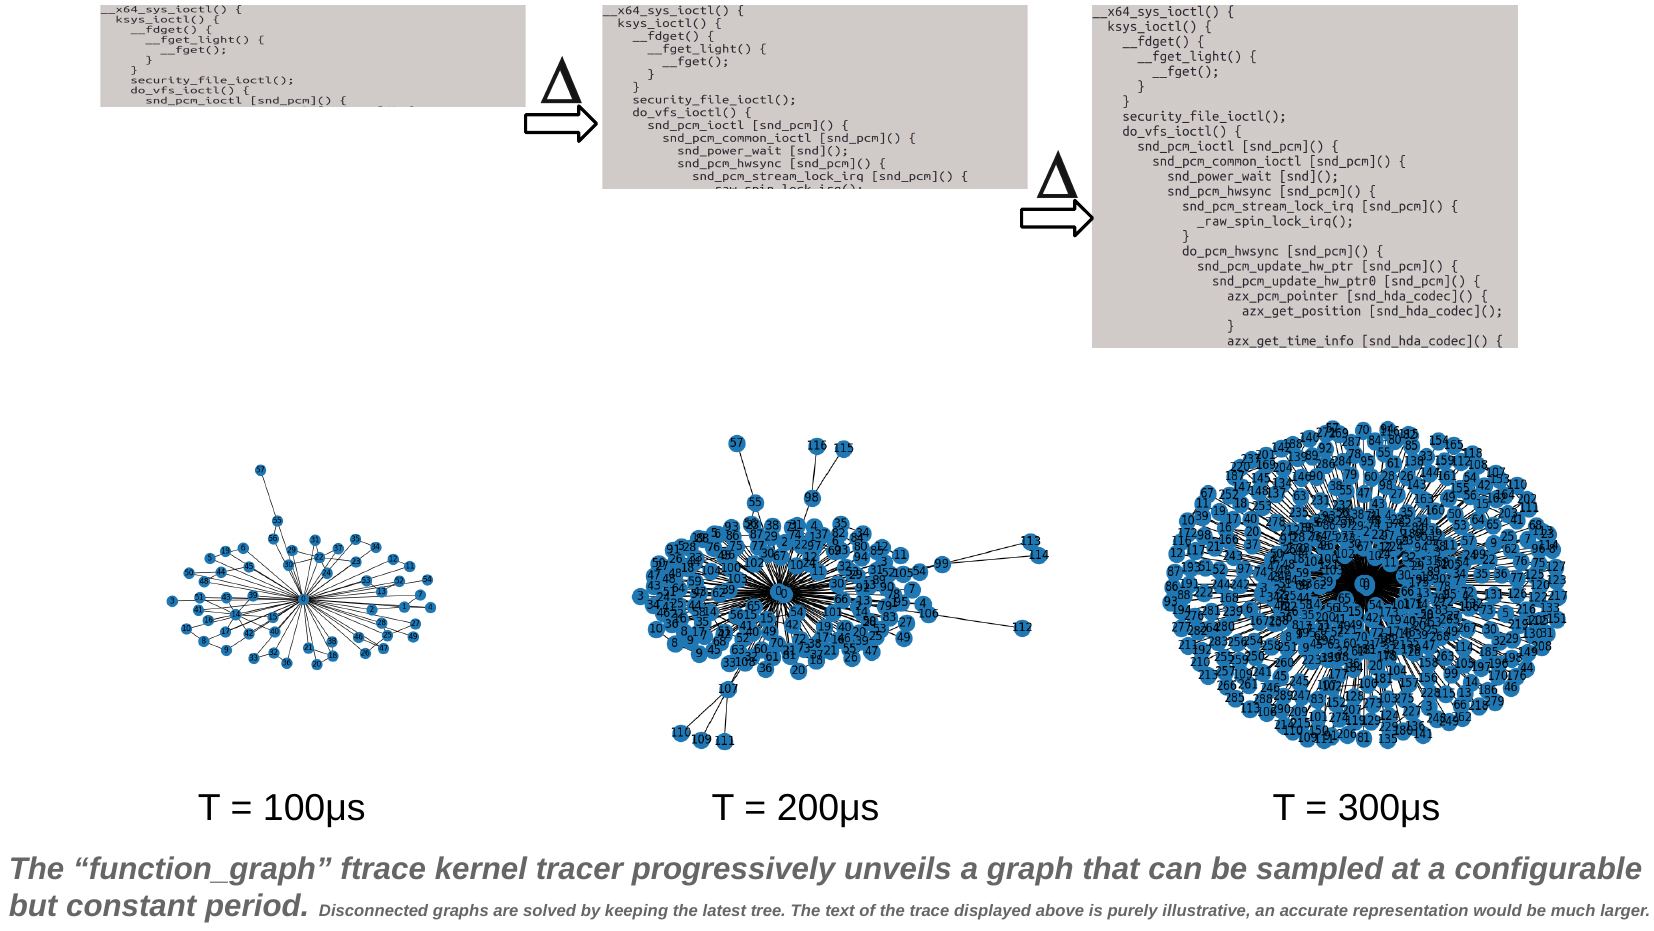

T = 100μs
T = 200μs
T = 300μs
The “function_graph” ftrace kernel tracer progressively unveils a graph that can be sampled at a configurable but constant period. Disconnected graphs are solved by keeping the latest tree. The text of the trace displayed above is purely illustrative, an accurate representation would be much larger.